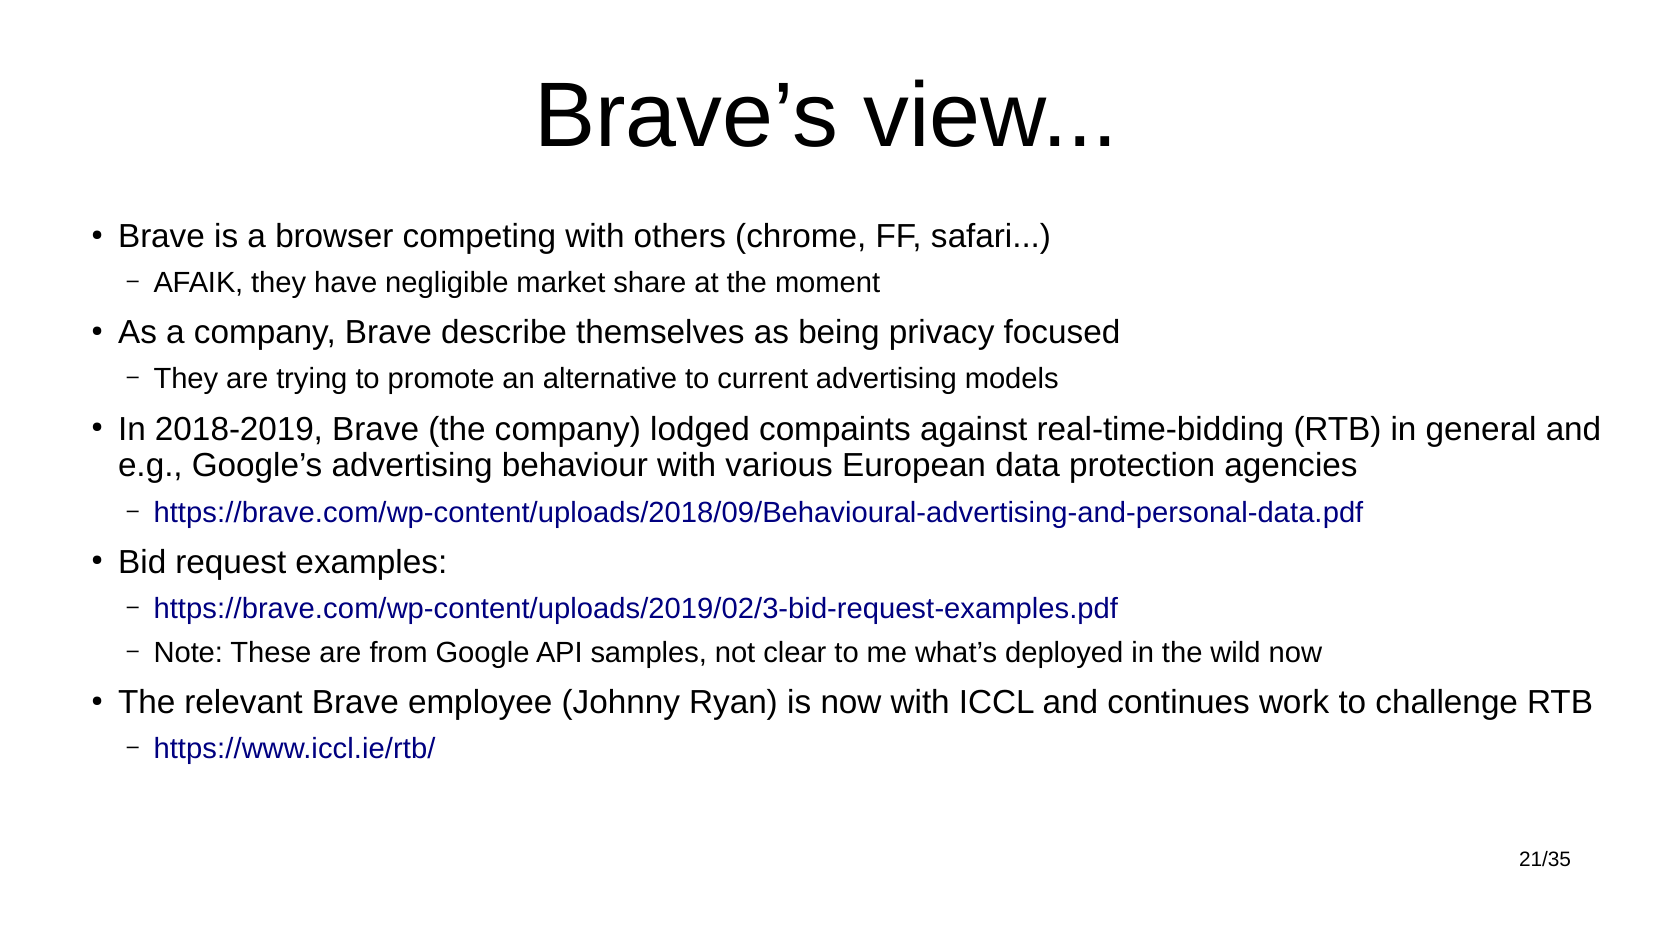

# Brave’s view...
Brave is a browser competing with others (chrome, FF, safari...)
AFAIK, they have negligible market share at the moment
As a company, Brave describe themselves as being privacy focused
They are trying to promote an alternative to current advertising models
In 2018-2019, Brave (the company) lodged compaints against real-time-bidding (RTB) in general and e.g., Google’s advertising behaviour with various European data protection agencies
https://brave.com/wp-content/uploads/2018/09/Behavioural-advertising-and-personal-data.pdf
Bid request examples:
https://brave.com/wp-content/uploads/2019/02/3-bid-request-examples.pdf
Note: These are from Google API samples, not clear to me what’s deployed in the wild now
The relevant Brave employee (Johnny Ryan) is now with ICCL and continues work to challenge RTB
https://www.iccl.ie/rtb/
21